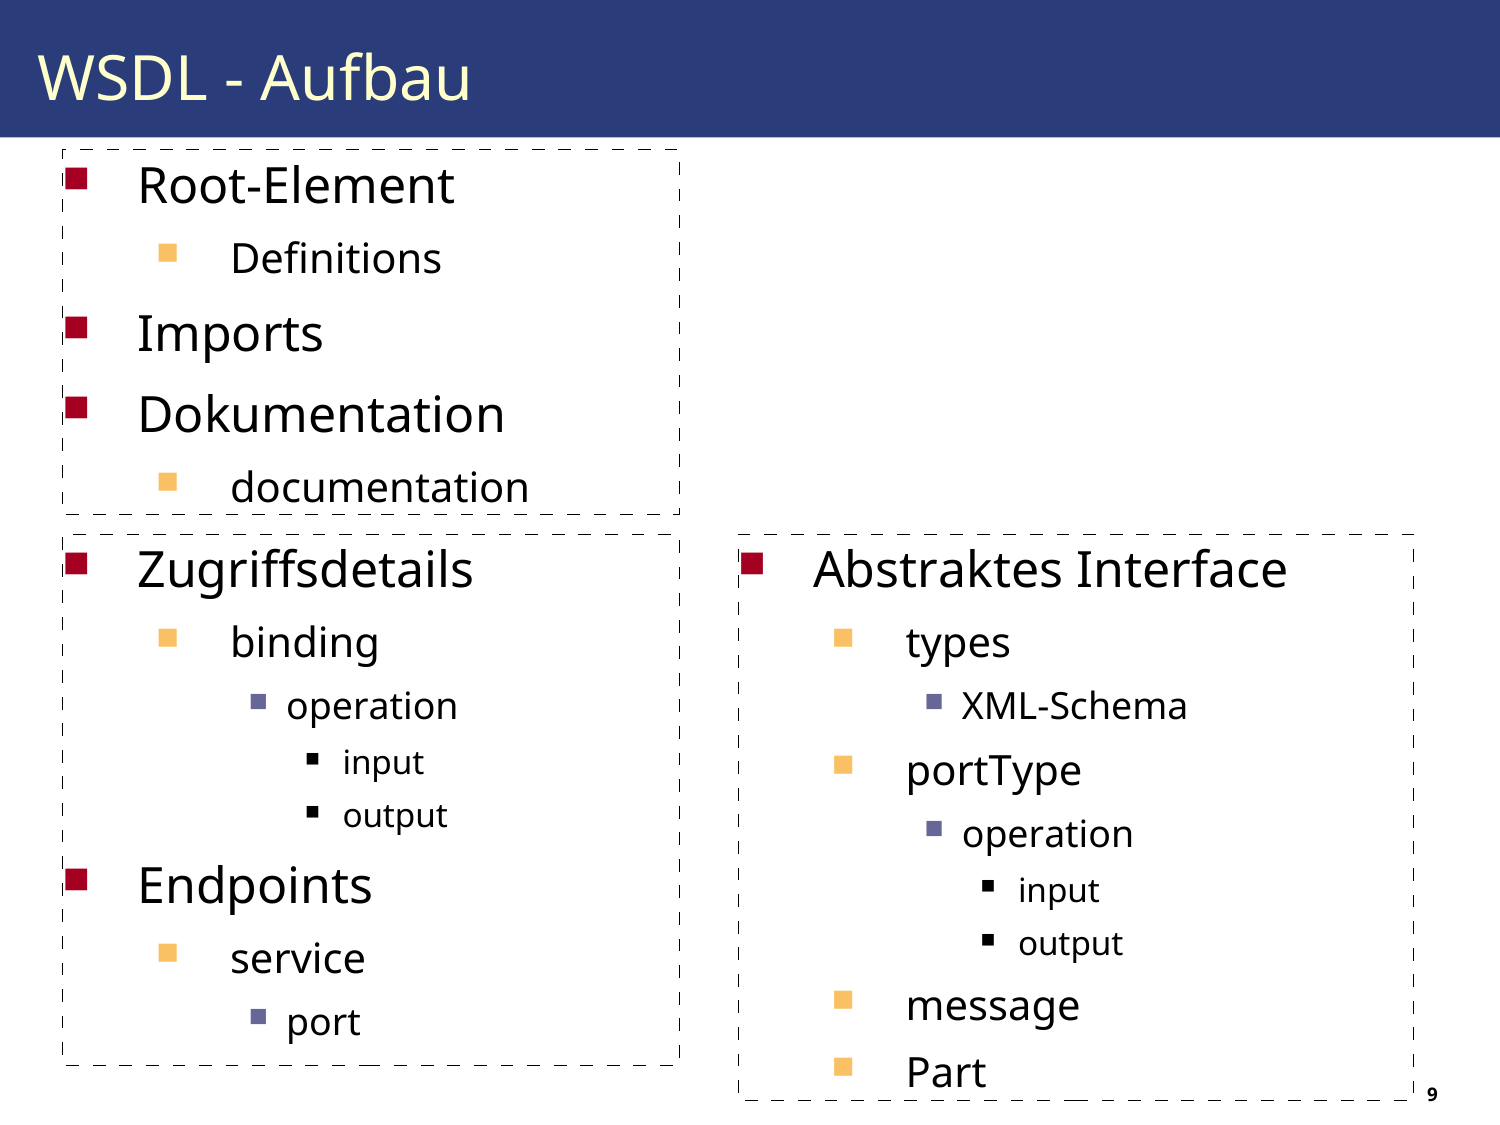

WSDL - Aufbau
# Root-Element
Definitions
Imports
Dokumentation
documentation
Zugriffsdetails
binding
operation
input
output
Endpoints
service
port
Abstraktes Interface
types
XML-Schema
portType
operation
input
output
message
Part